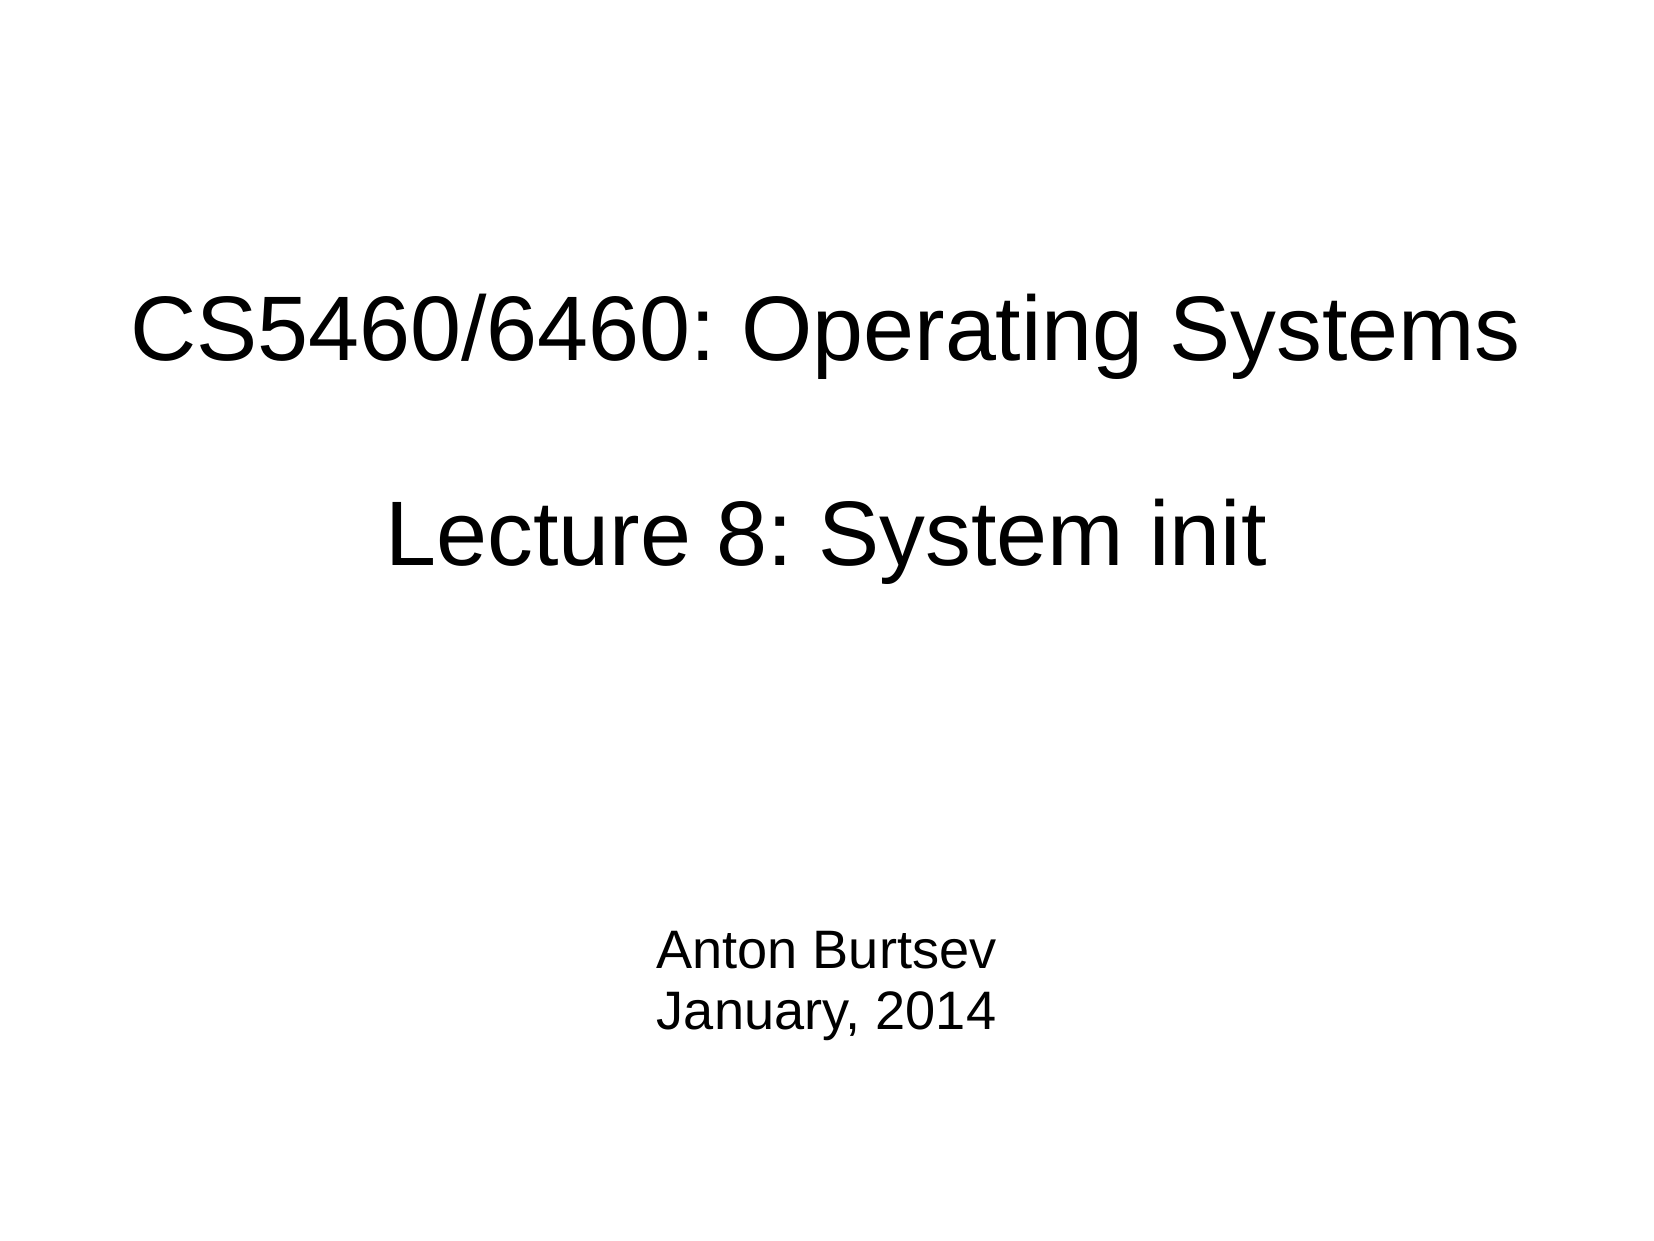

# CS5460/6460: Operating Systems Lecture 8: System init
Anton Burtsev
January, 2014